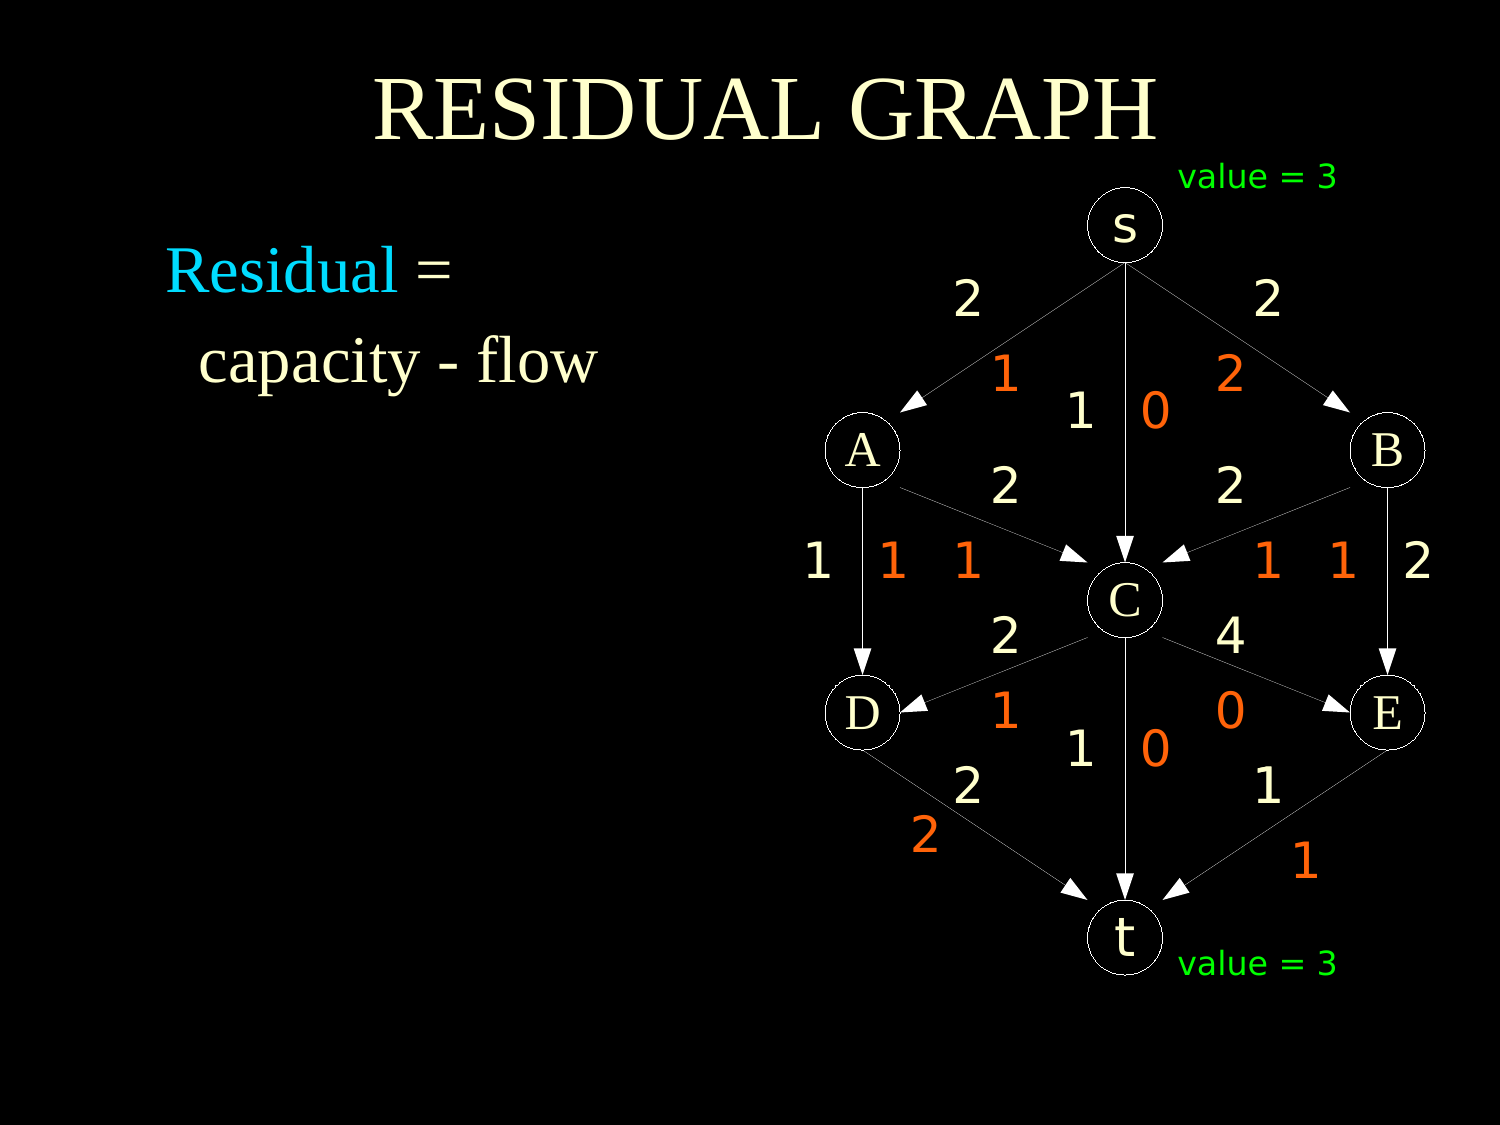

# RESIDUAL GRAPH
value = 3
s
Residual =
 capacity - flow
2
2
1
2
1
0
A
B
2
2
1
1
1
1
1
2
C
2
4
D
1
0
E
1
0
2
1
1
2
1
t
value = 3